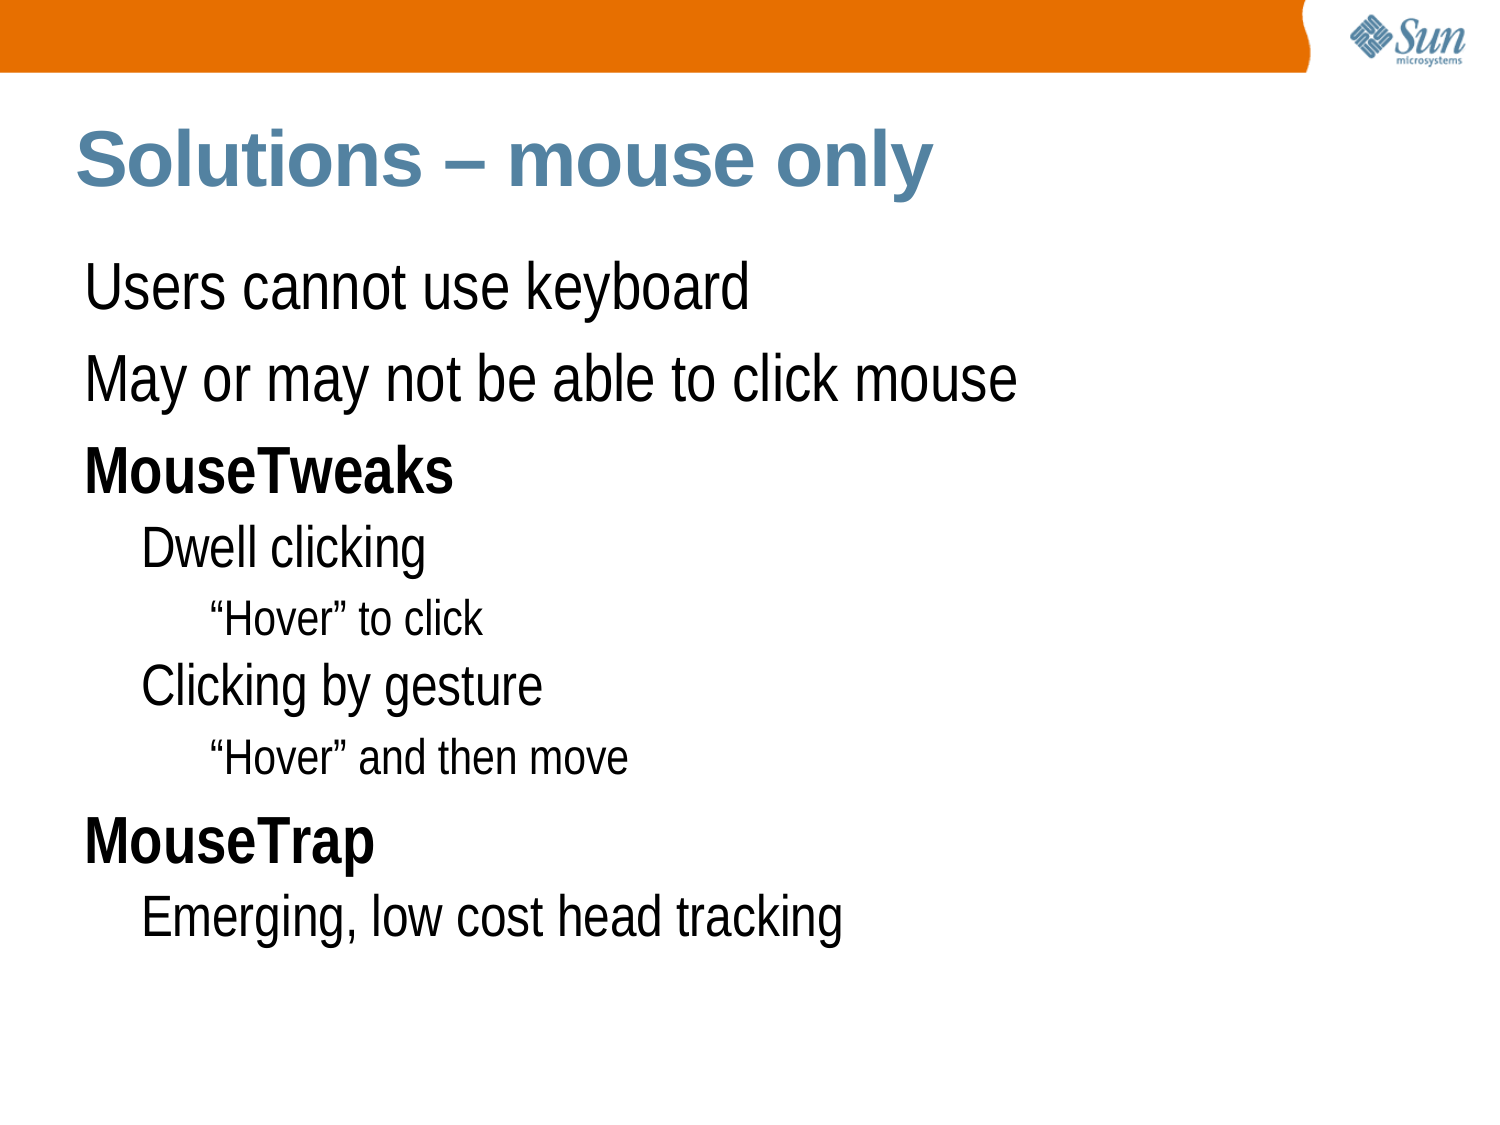

# Solutions – mouse only
Users cannot use keyboard
May or may not be able to click mouse
MouseTweaks
Dwell clicking
“Hover” to click
Clicking by gesture
“Hover” and then move
MouseTrap
Emerging, low cost head tracking